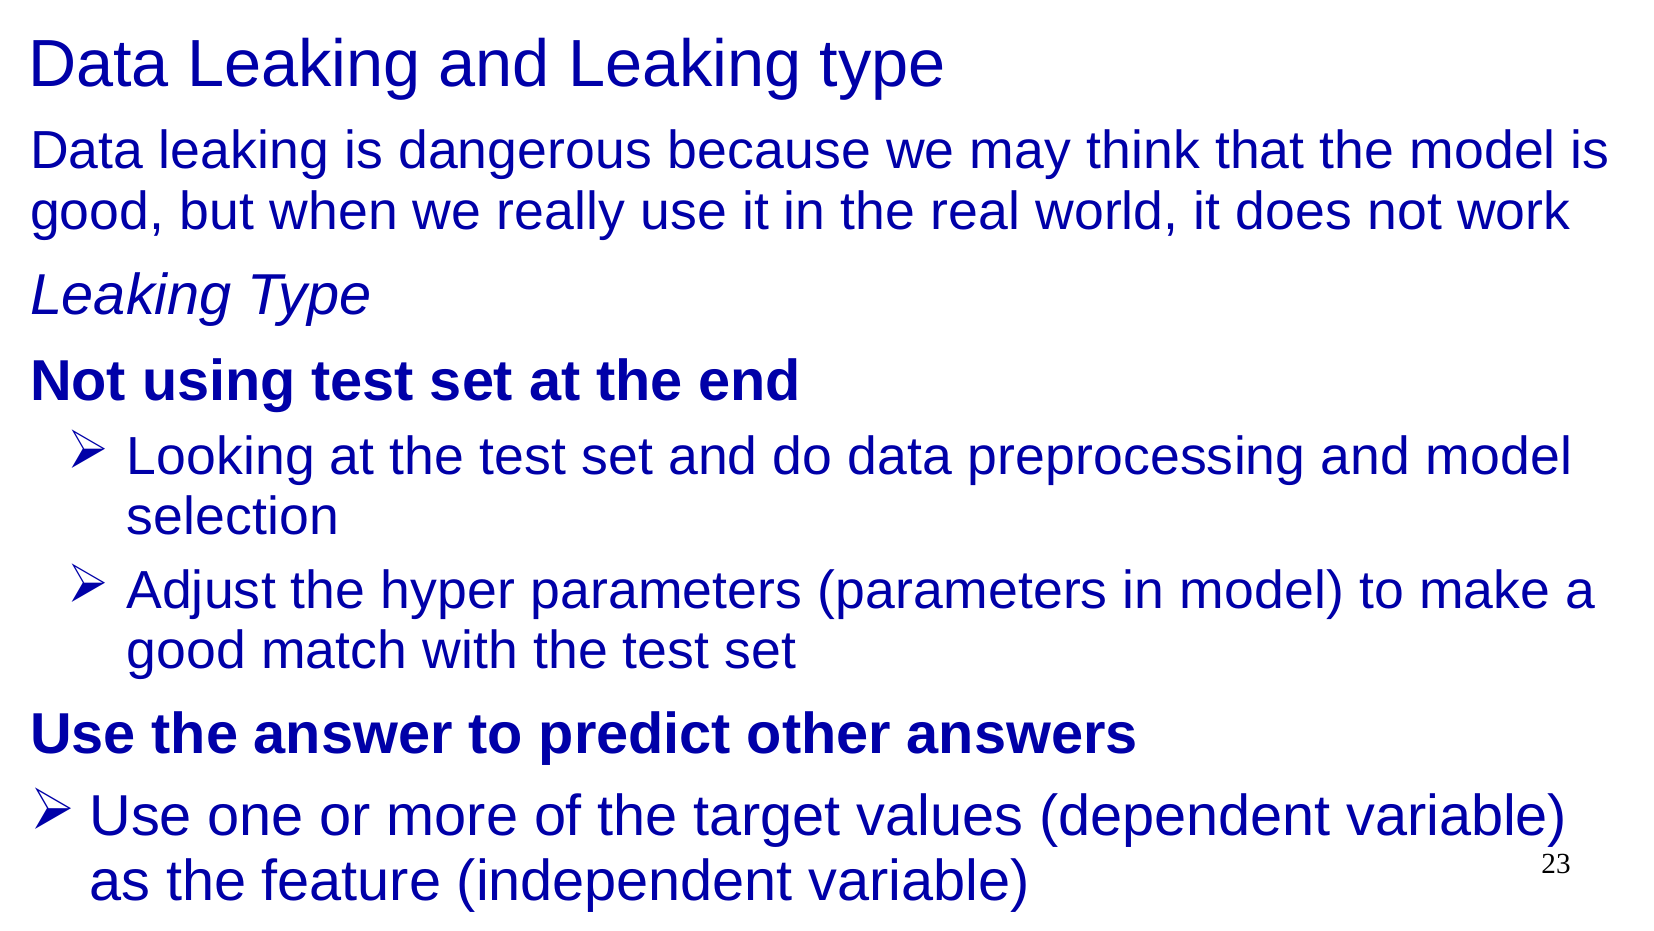

# Data Leaking and Leaking type
Data leaking is dangerous because we may think that the model is good, but when we really use it in the real world, it does not work
Leaking Type
Not using test set at the end
Looking at the test set and do data preprocessing and model selection
Adjust the hyper parameters (parameters in model) to make a good match with the test set
Use the answer to predict other answers
Use one or more of the target values (dependent variable) as the feature (independent variable)
23